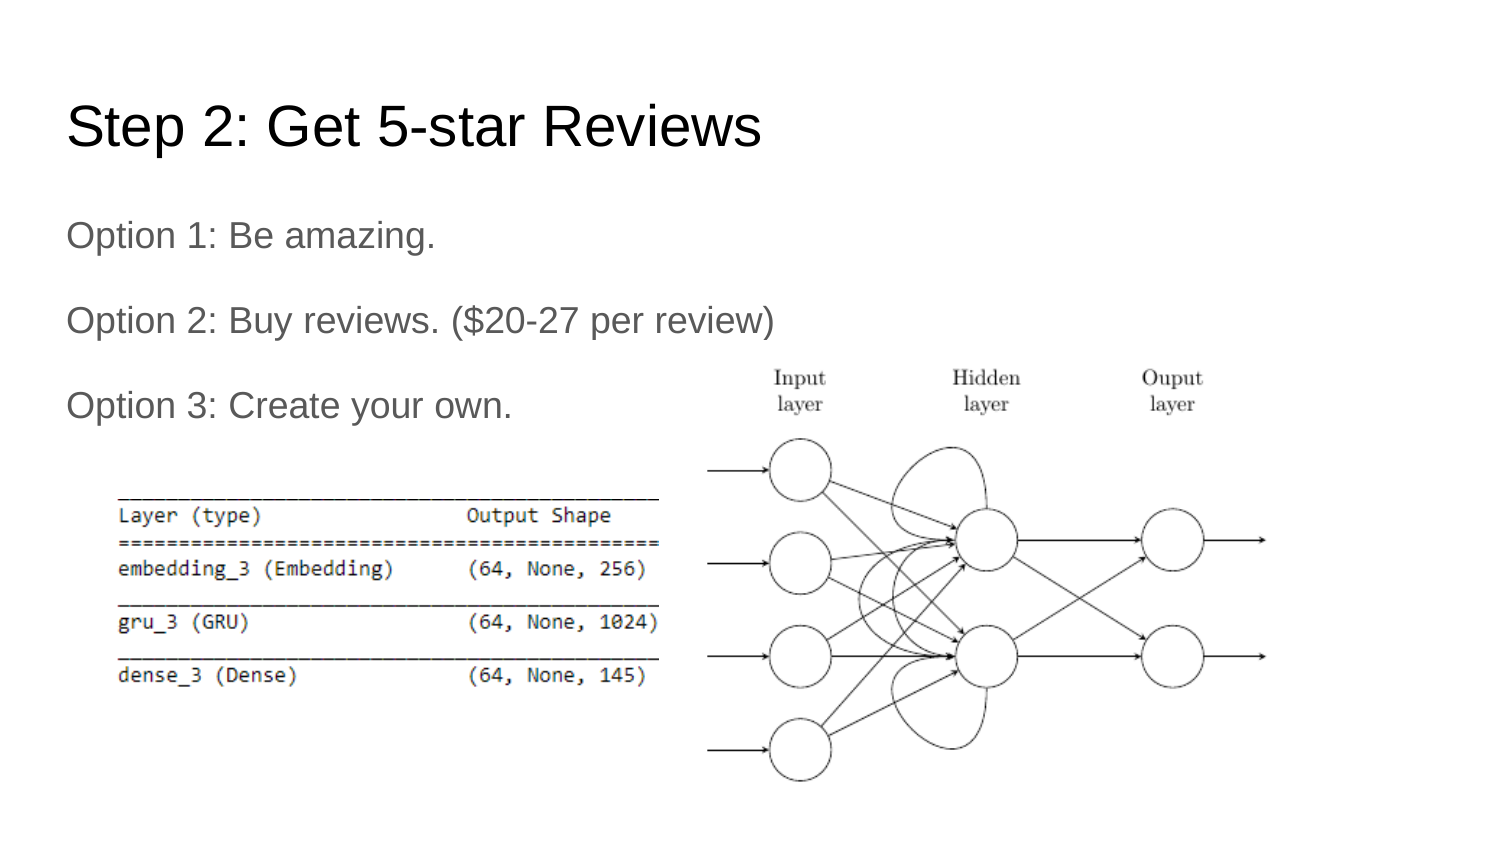

# Step 2: Get 5-star Reviews
Option 1: Be amazing.
Option 2: Buy reviews. ($20-27 per review)
Option 3: Create your own.